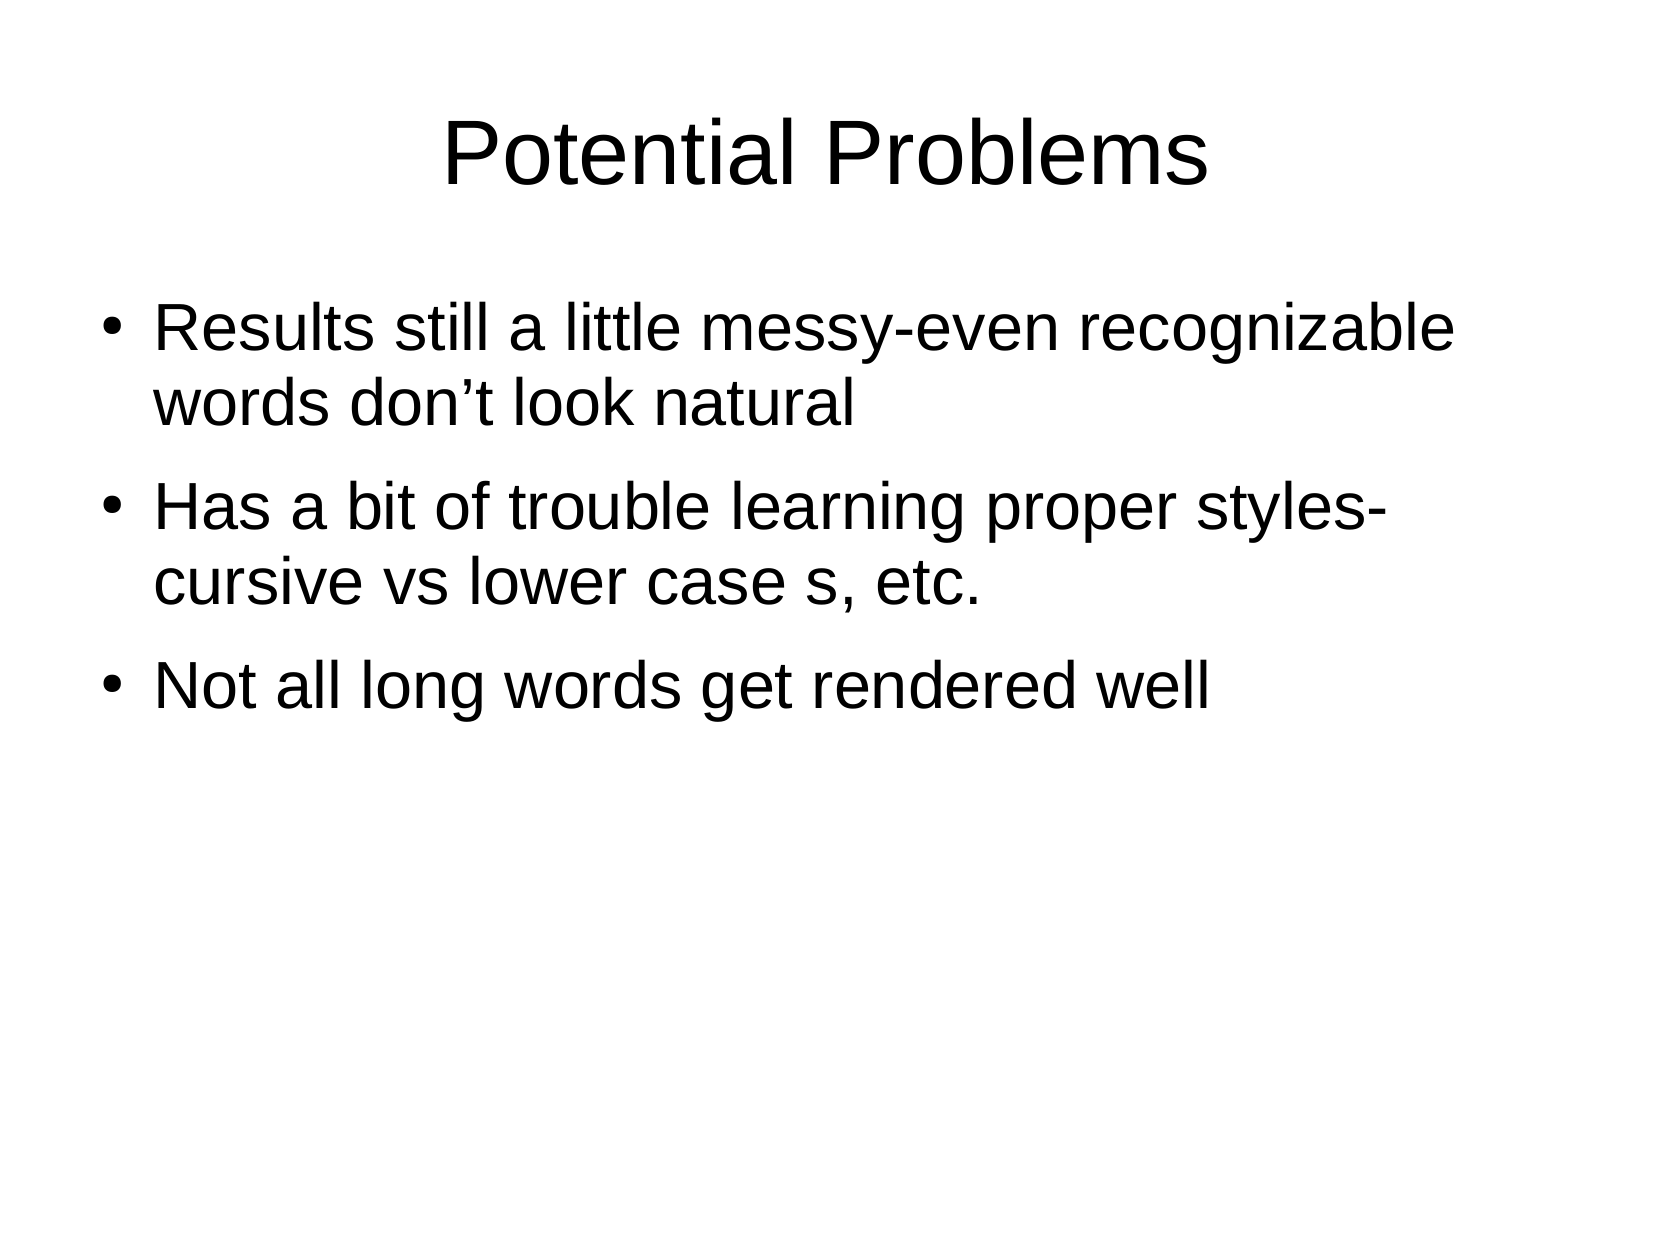

# Potential Problems
Results still a little messy-even recognizable words don’t look natural
Has a bit of trouble learning proper styles-cursive vs lower case s, etc.
Not all long words get rendered well